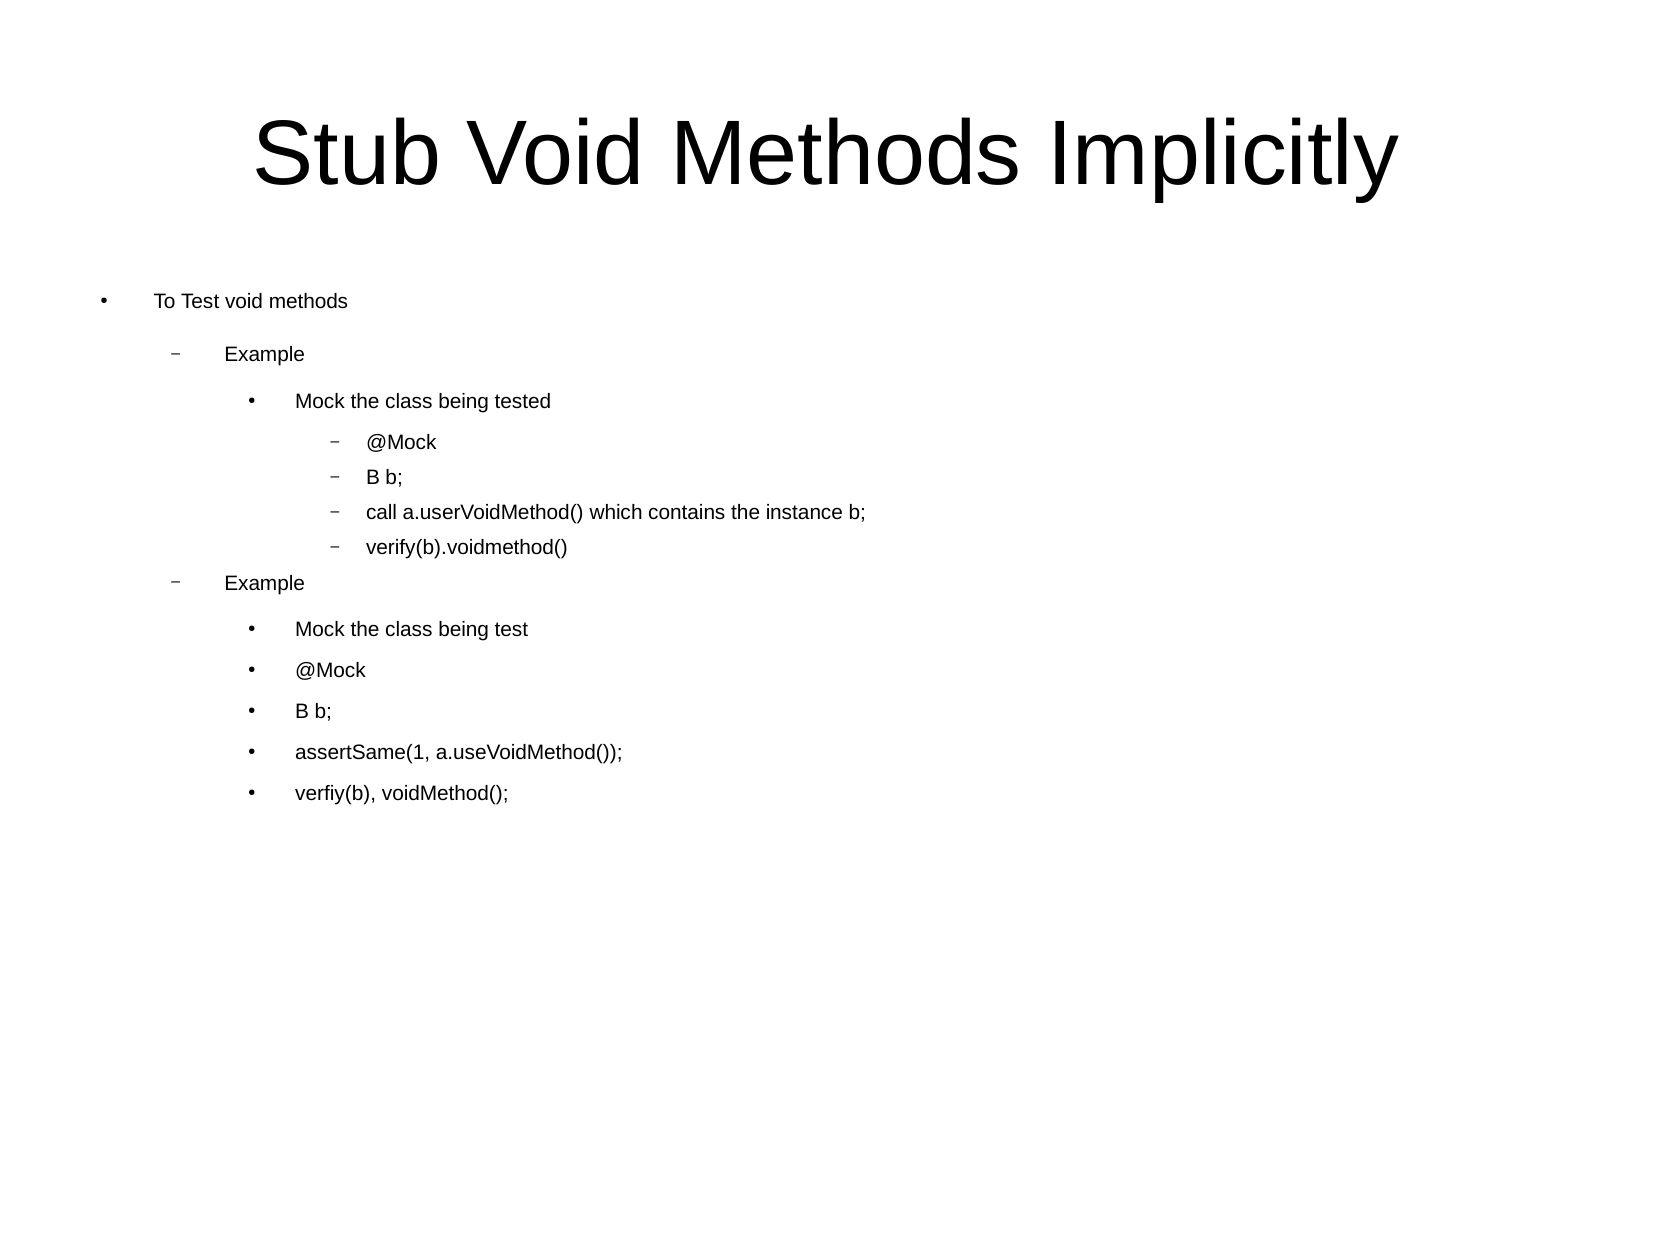

# Stub Void Methods Implicitly
To Test void methods
Example
Mock the class being tested
@Mock
B b;
call a.userVoidMethod() which contains the instance b;
verify(b).voidmethod()
Example
Mock the class being test
@Mock
B b;
assertSame(1, a.useVoidMethod());
verfiy(b), voidMethod();